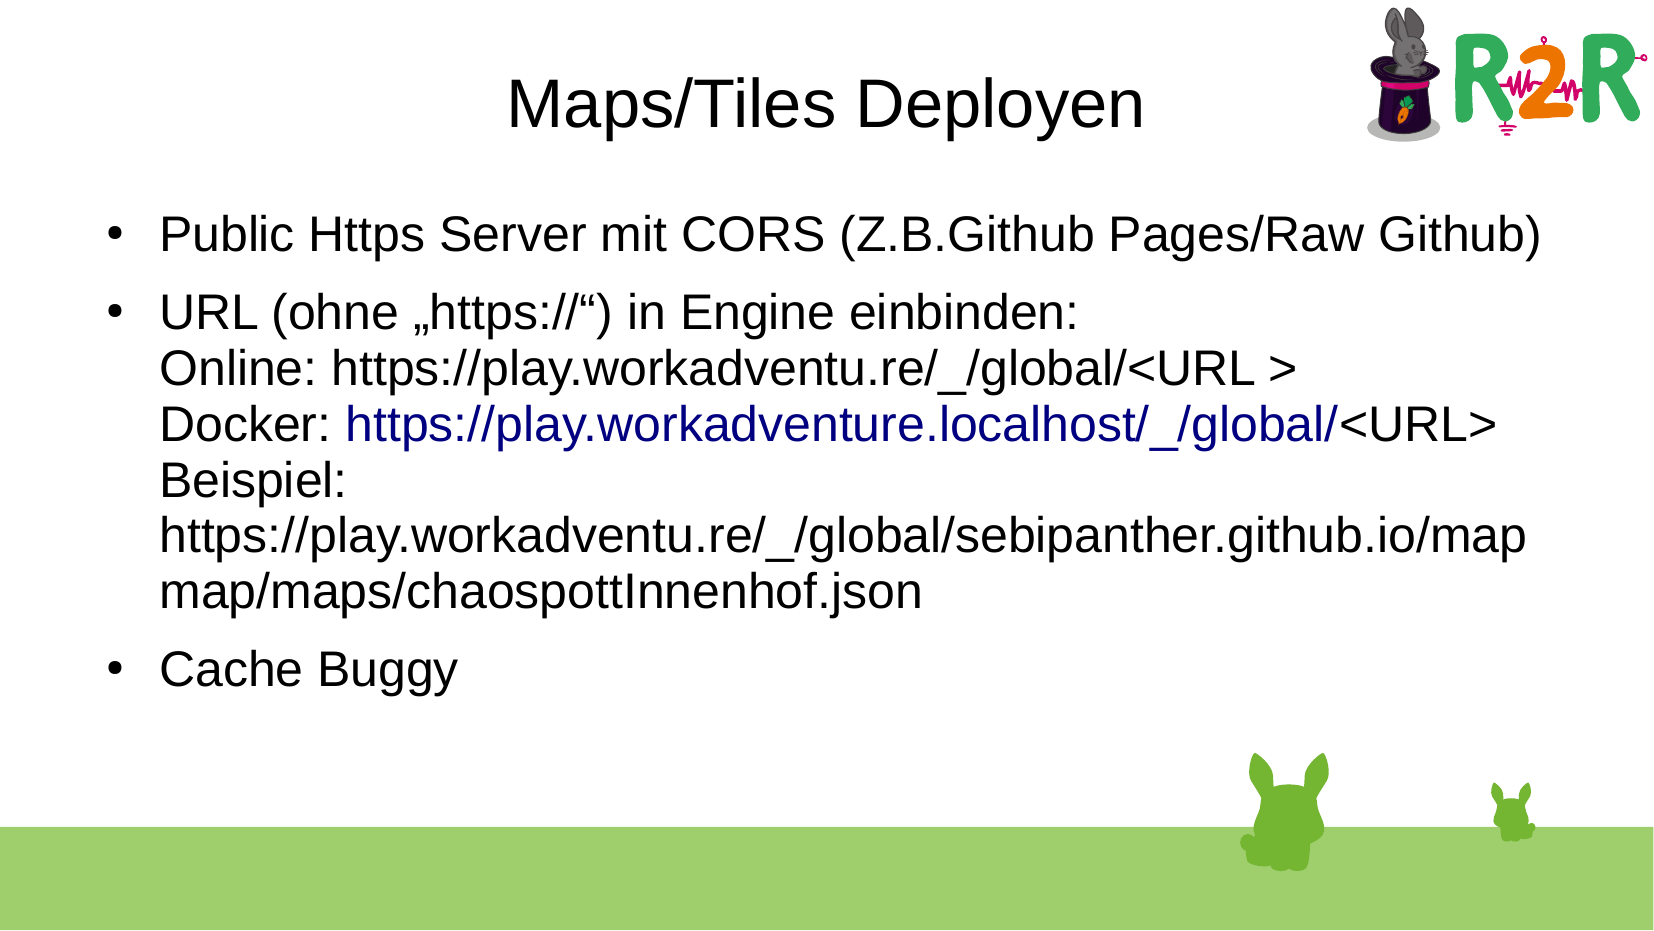

# Maps/Tiles Deployen
Public Https Server mit CORS (Z.B.Github Pages/Raw Github)
URL (ohne „https://“) in Engine einbinden:
Online: https://play.workadventu.re/_/global/<URL >
Docker: https://play.workadventure.localhost/_/global/<URL>
Beispiel: https://play.workadventu.re/_/global/sebipanther.github.io/mapmap/maps/chaospottInnenhof.json
Cache Buggy